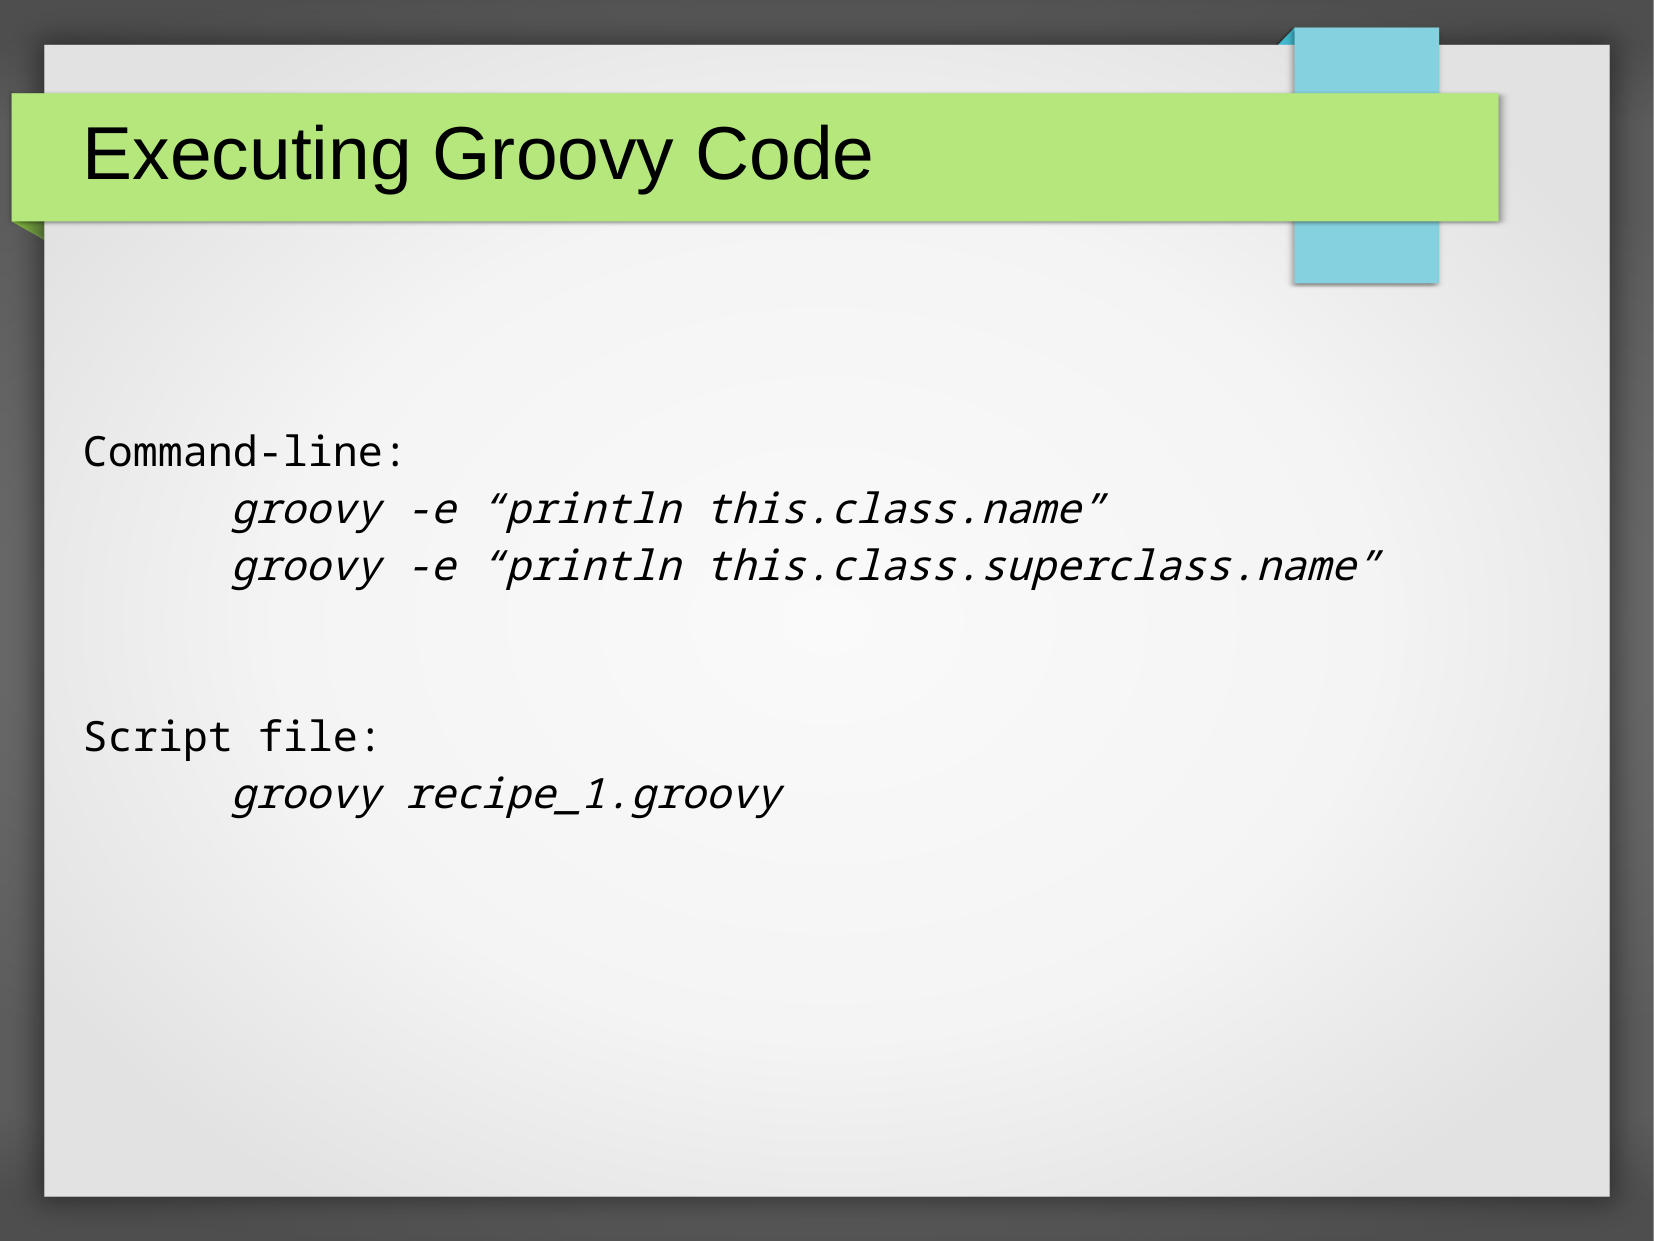

# Executing Groovy Code
Command-line:
		groovy -e “println this.class.name”
		groovy -e “println this.class.superclass.name”
Script file:
		groovy recipe_1.groovy